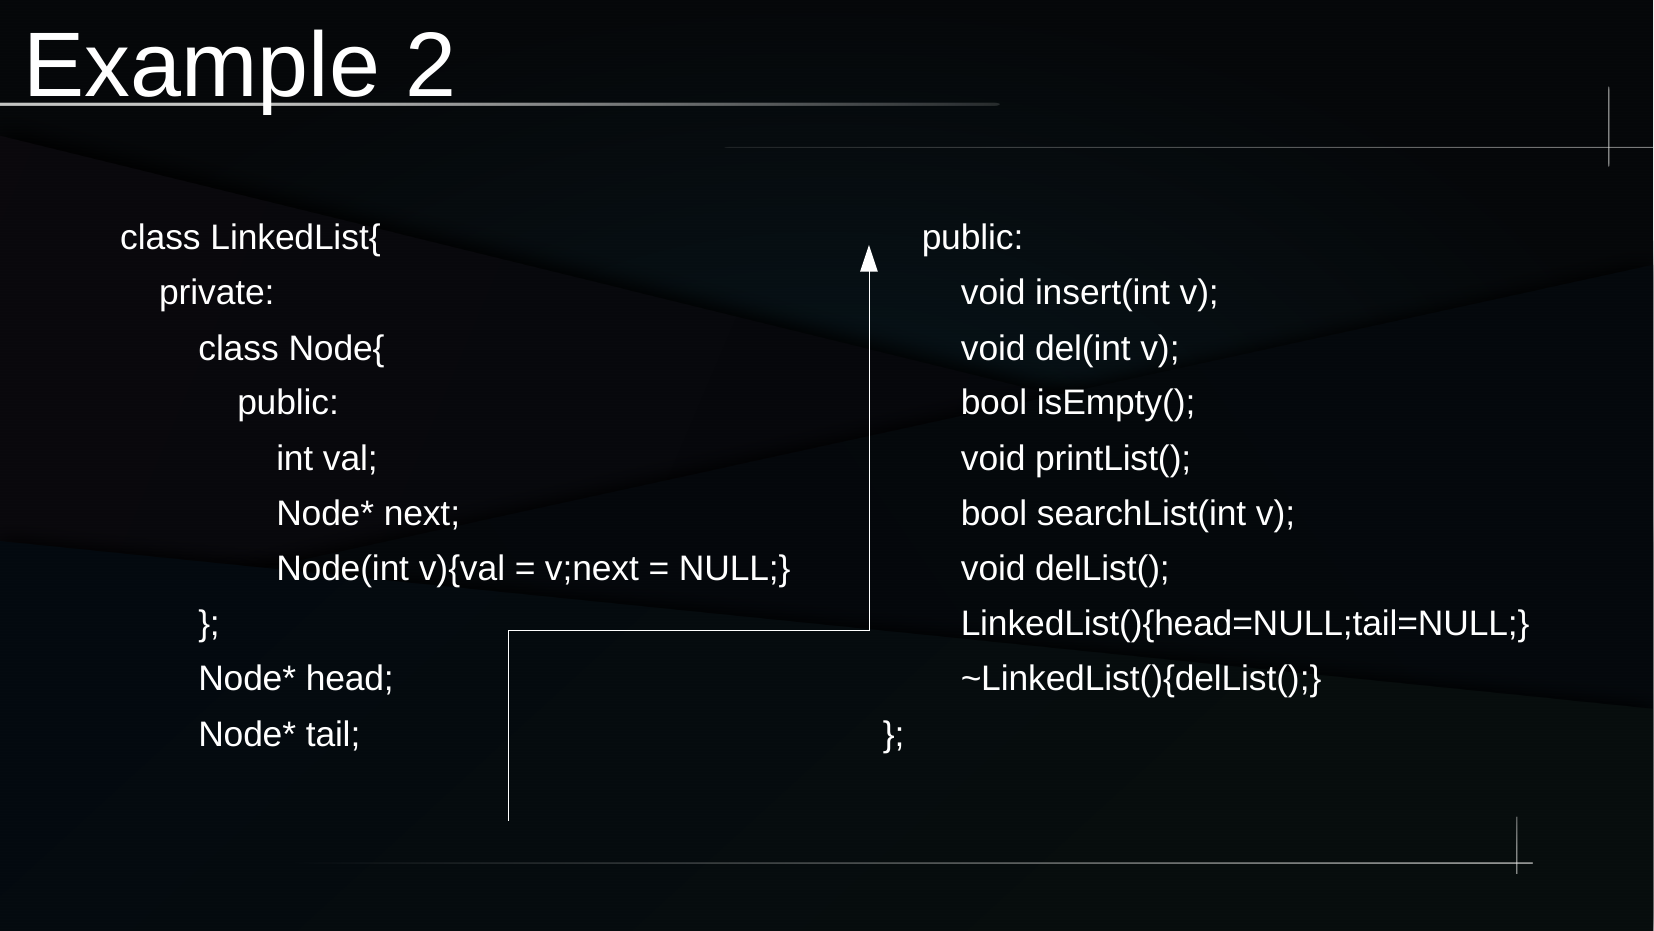

# Example 2
class LinkedList{
 private:
 class Node{
 public:
 int val;
 Node* next;
 Node(int v){val = v;next = NULL;}
 };
 Node* head;
 Node* tail;
 public:
 void insert(int v);
 void del(int v);
 bool isEmpty();
 void printList();
 bool searchList(int v);
 void delList();
 LinkedList(){head=NULL;tail=NULL;}
 ~LinkedList(){delList();}
};